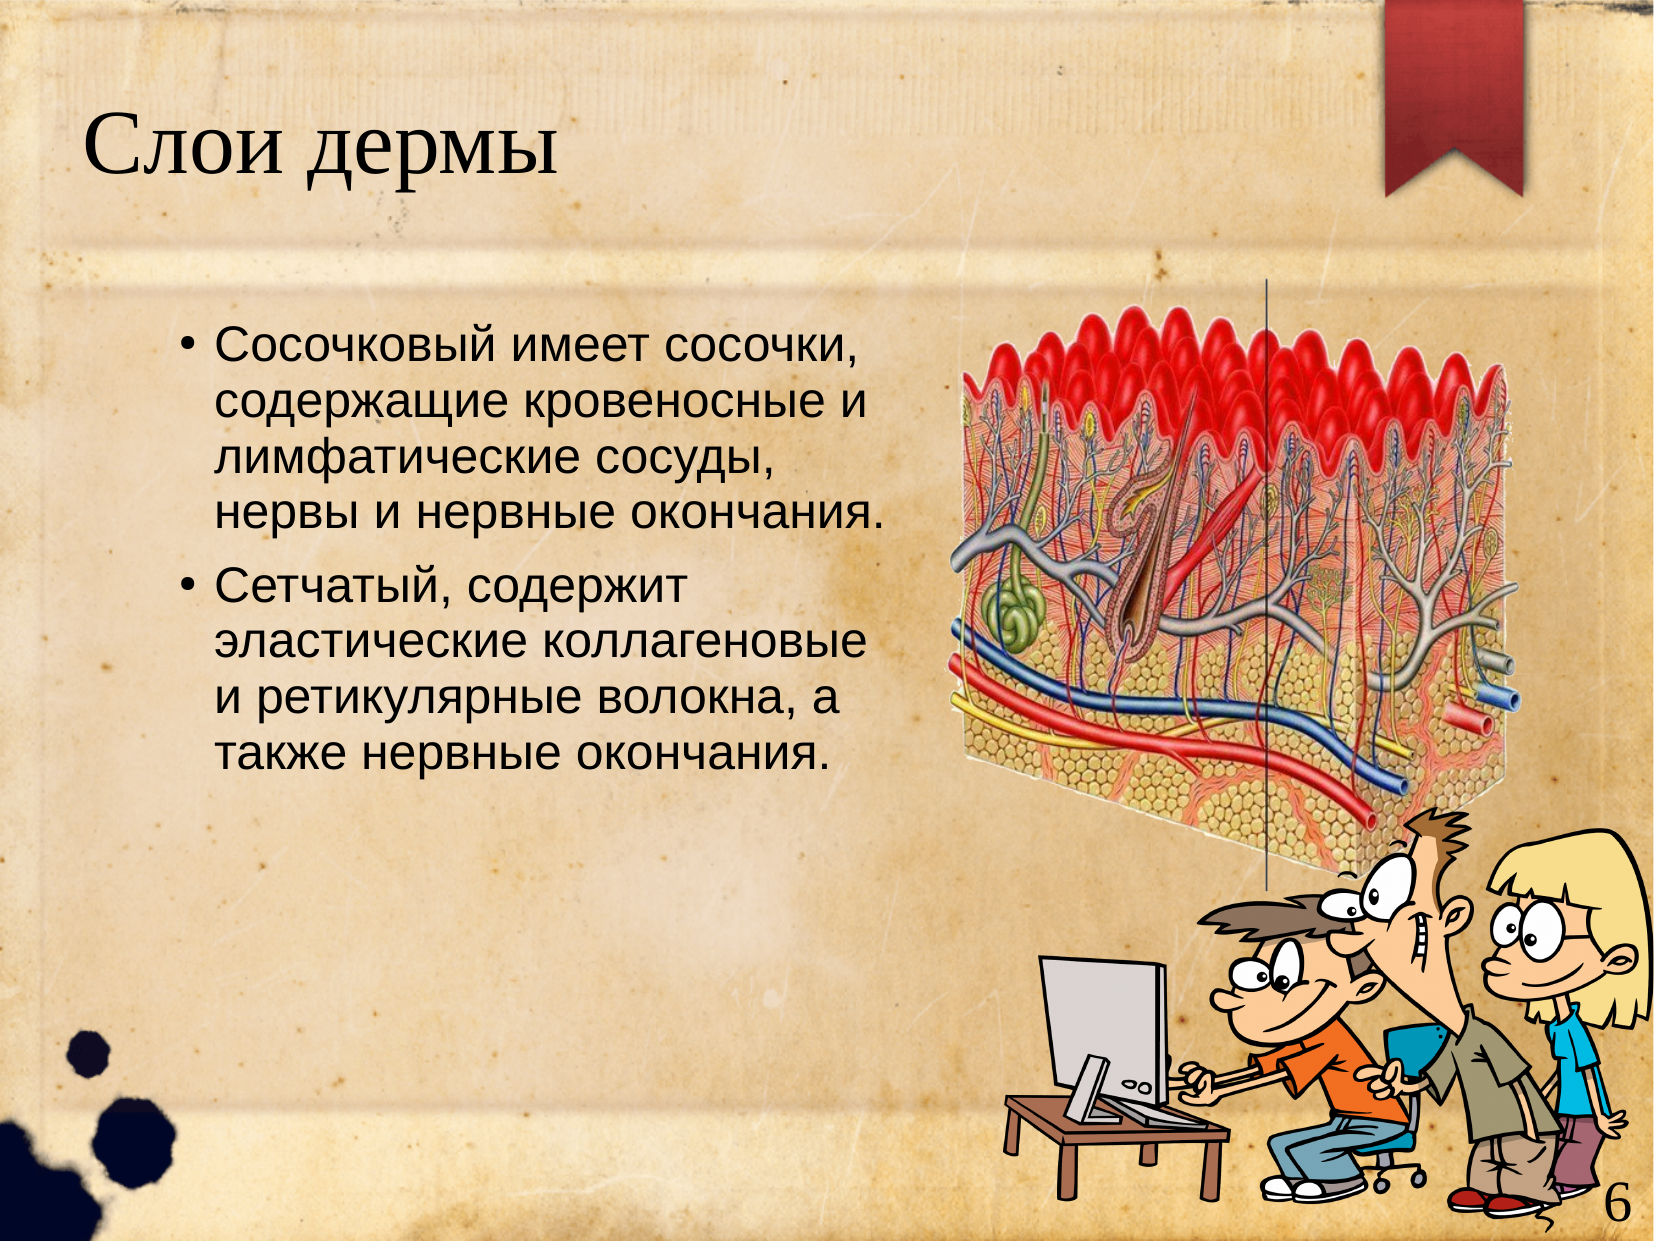

Слои дермы
Сосочковый имеет сосочки, содержащие кровеносные и лимфатические сосуды, нервы и нервные окончания.
Сетчатый, содержит эластические коллагеновые и ретикулярные волокна, а также нервные окончания.
# 6